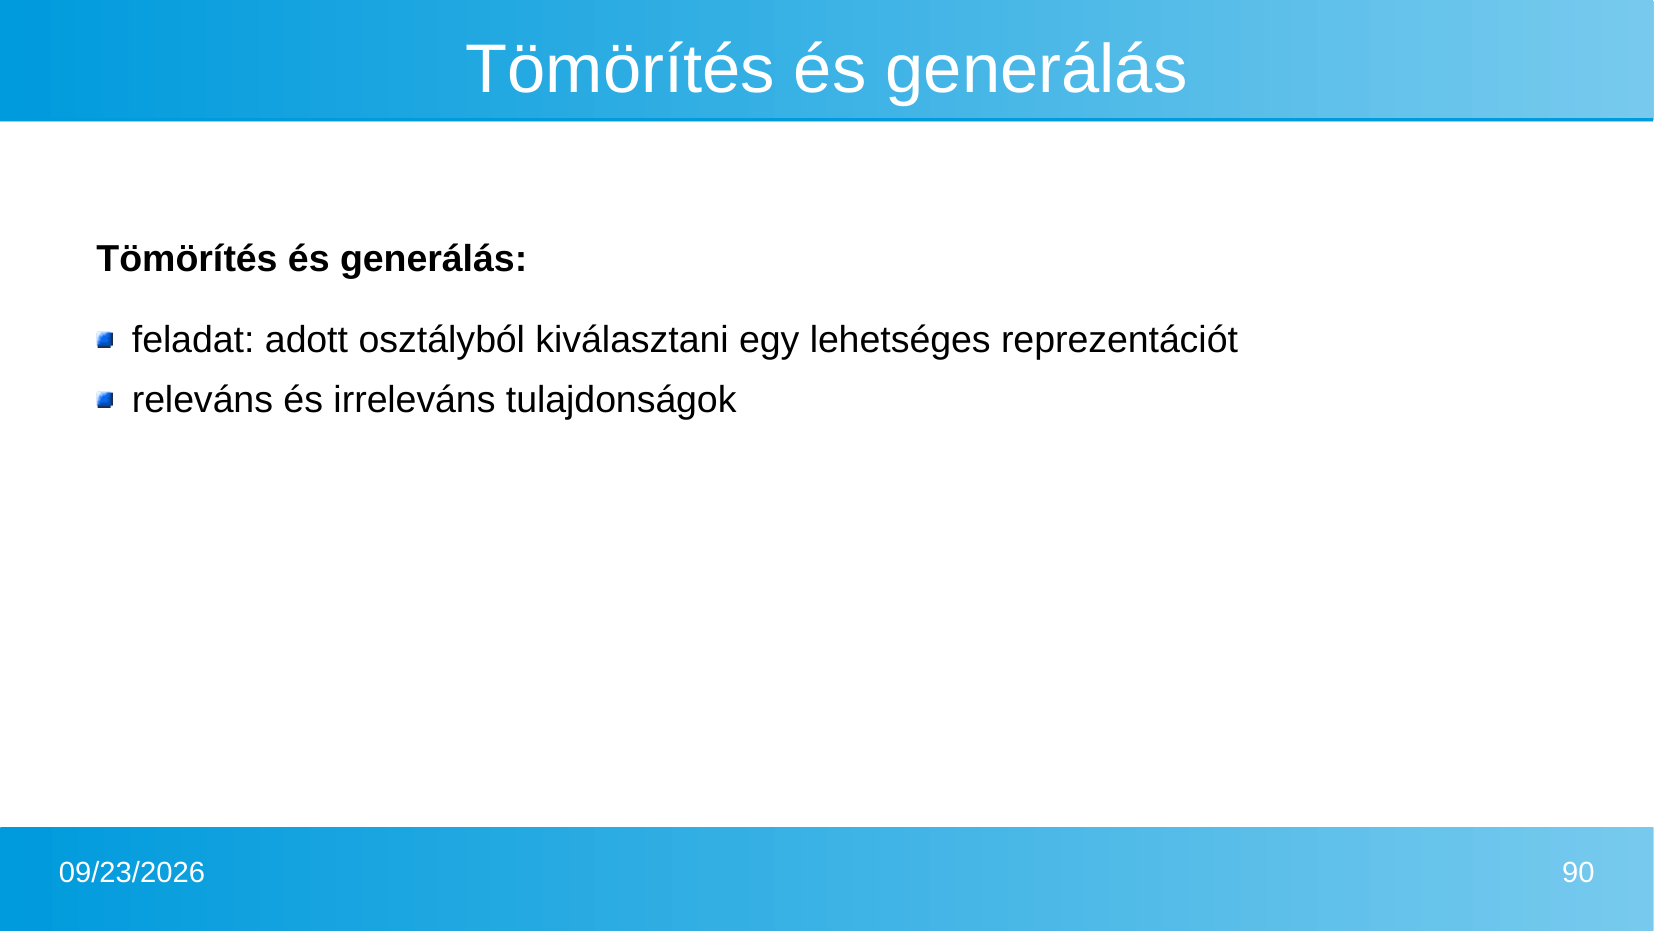

# Tömörítés és generálás
Tömörítés és generálás:
feladat: adott osztályból kiválasztani egy lehetséges reprezentációt
releváns és irreleváns tulajdonságok
90